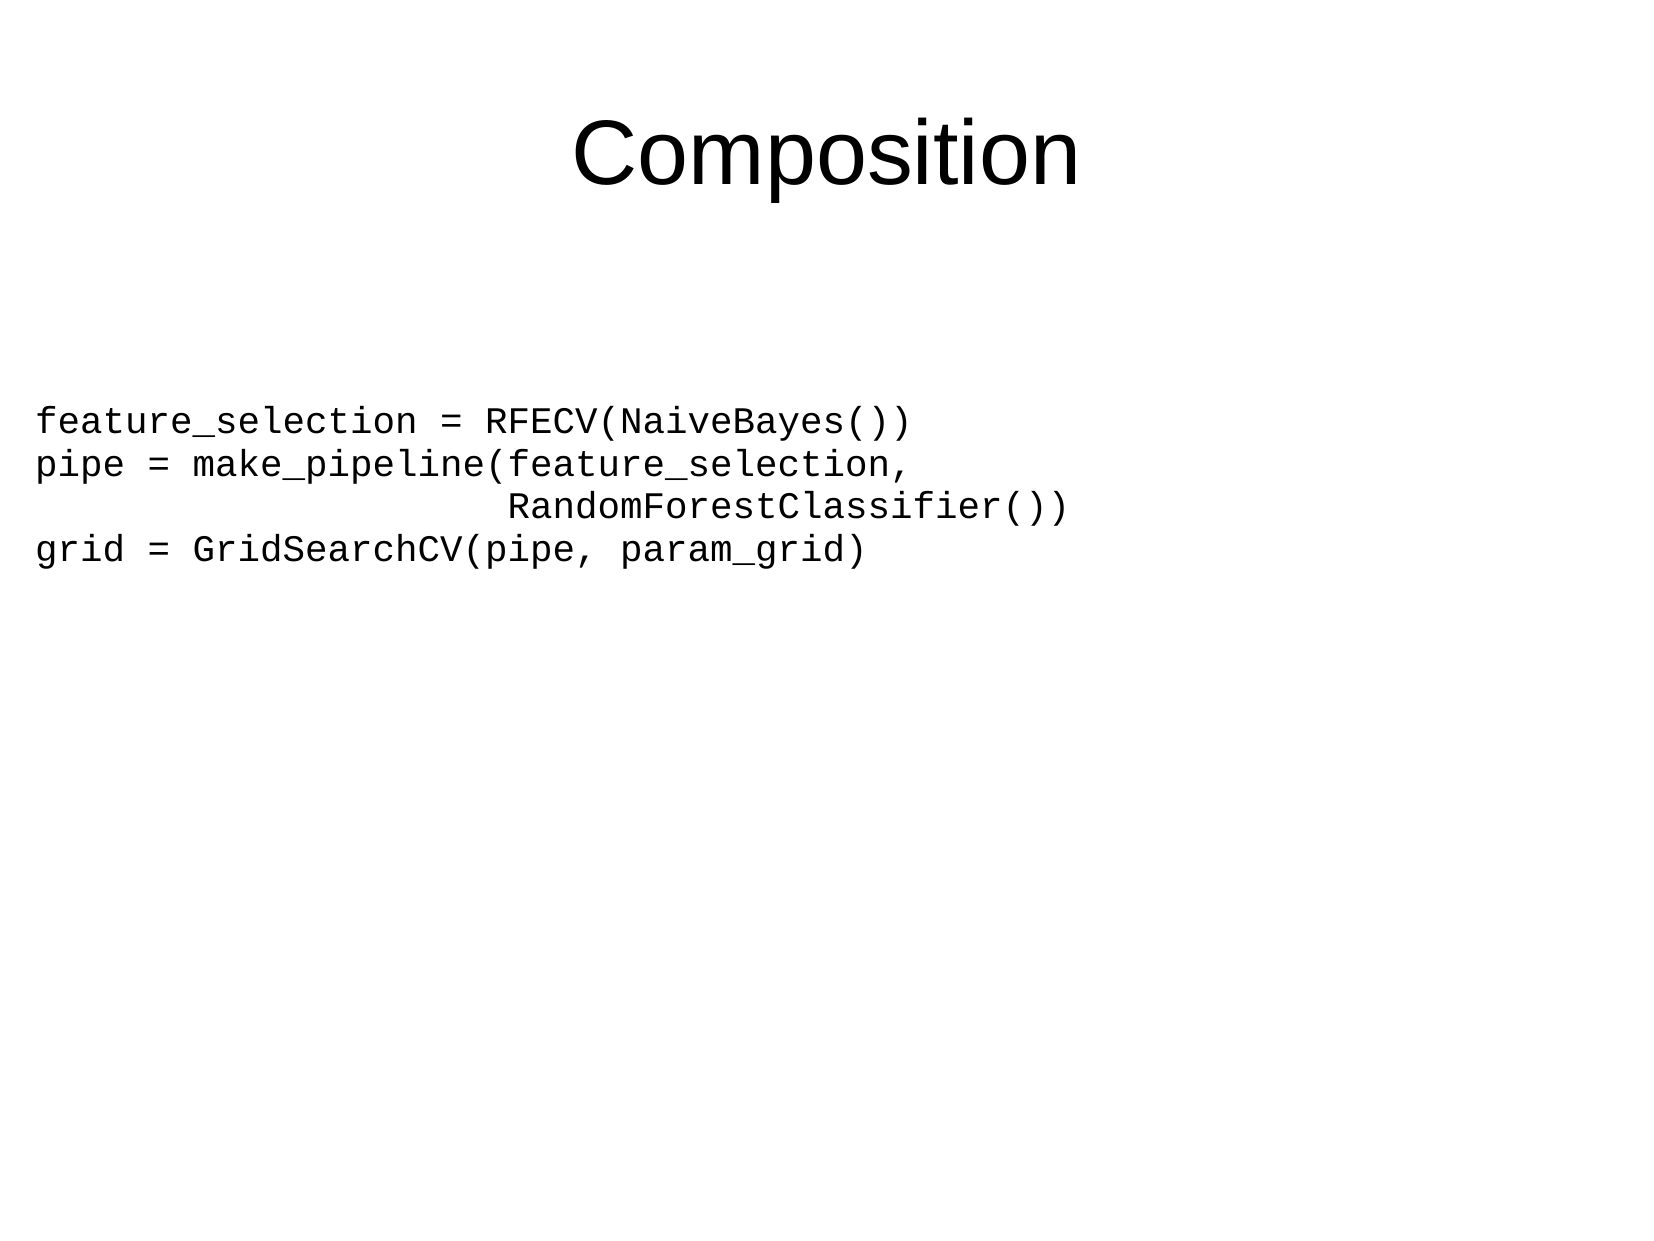

# Composition
feature_selection = RFECV(NaiveBayes())
pipe = make_pipeline(feature_selection,
 RandomForestClassifier())
grid = GridSearchCV(pipe, param_grid)